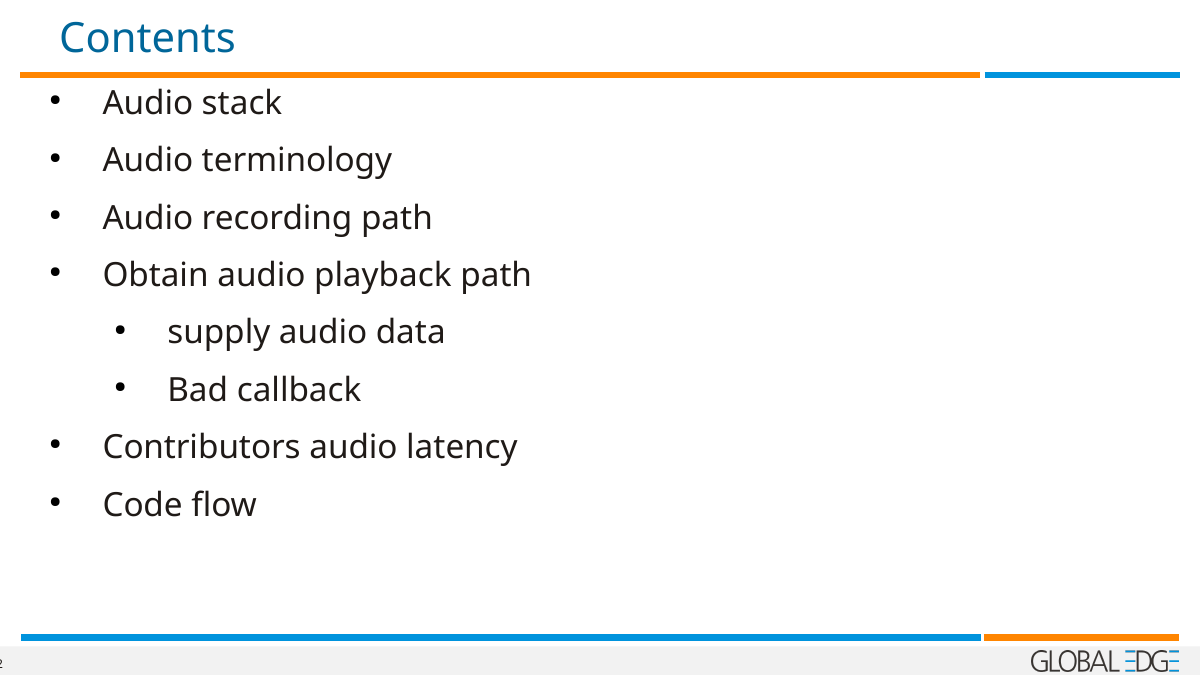

# Contents
Audio stack
Audio terminology
Audio recording path
Obtain audio playback path
supply audio data
Bad callback
Contributors audio latency
Code flow